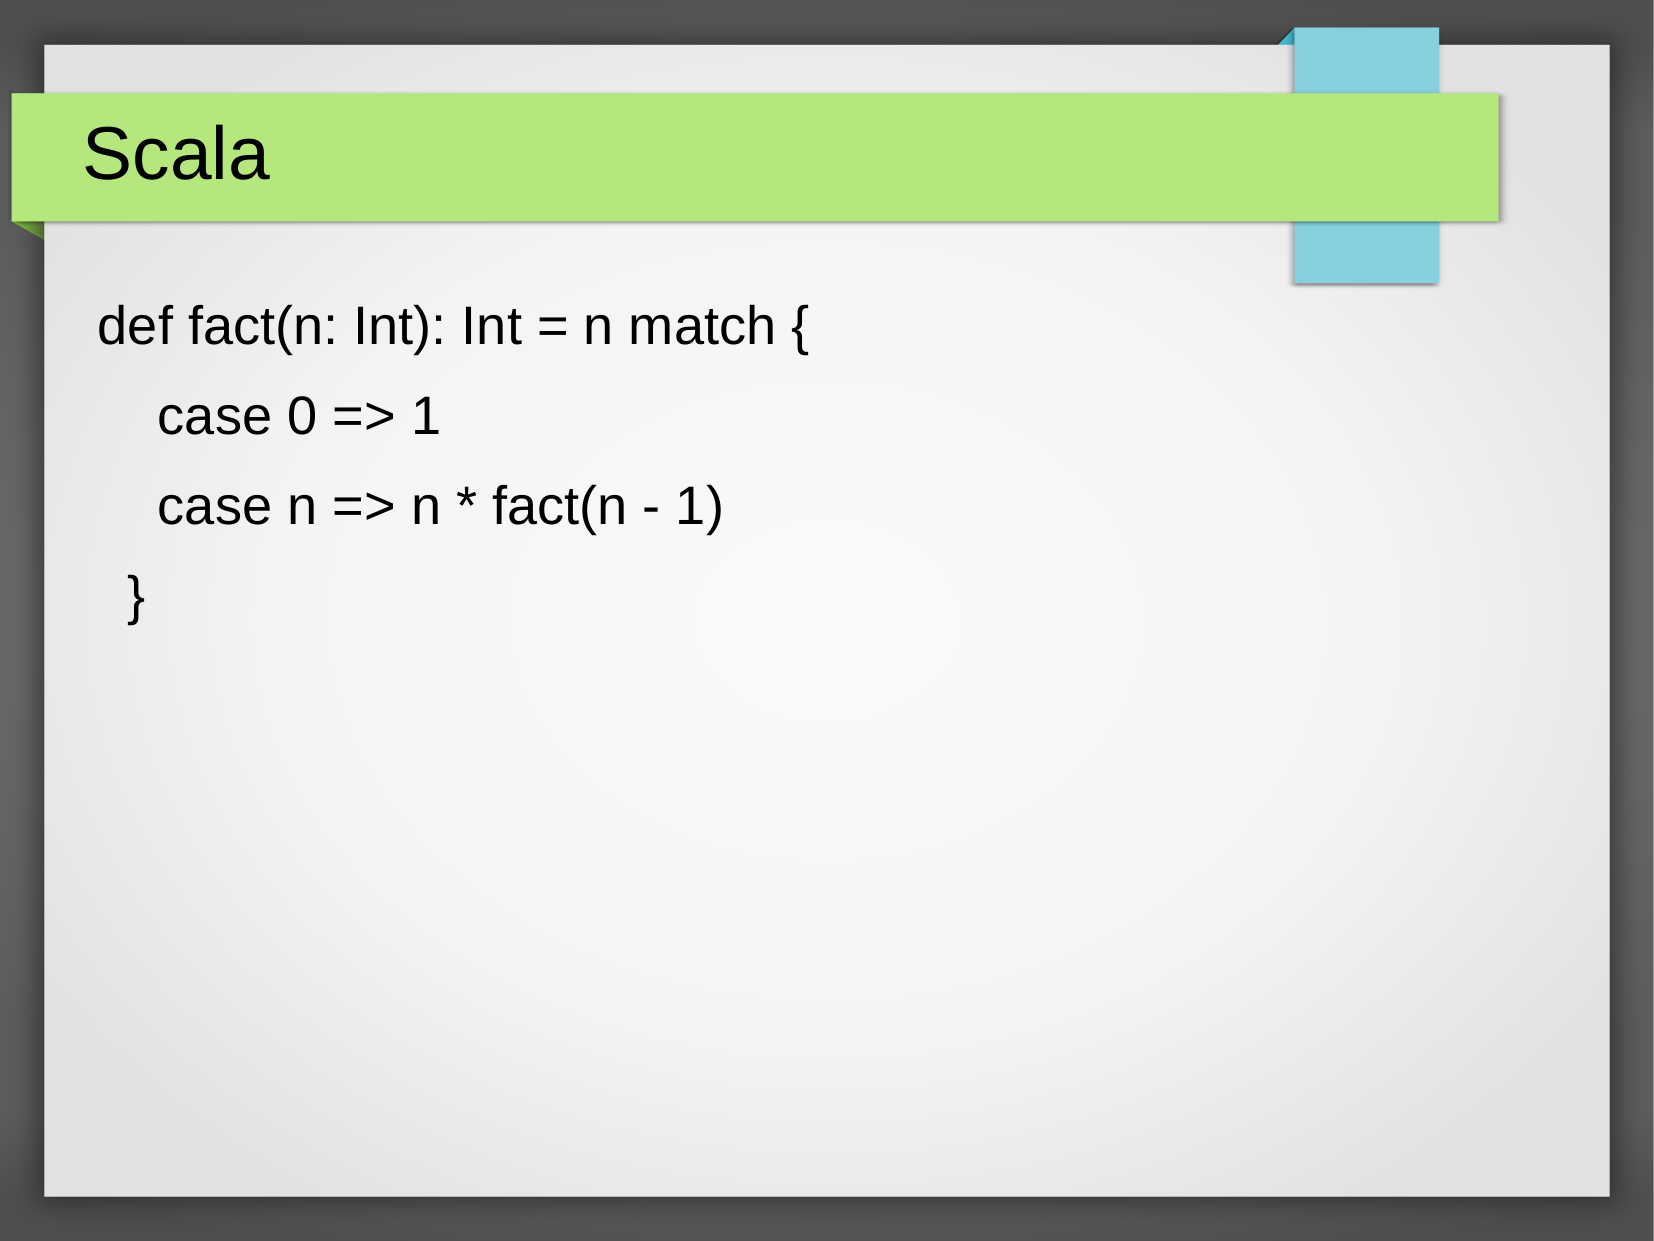

# Scala
 def fact(n: Int): Int = n match {
 case 0 => 1
 case n => n * fact(n - 1)
 }